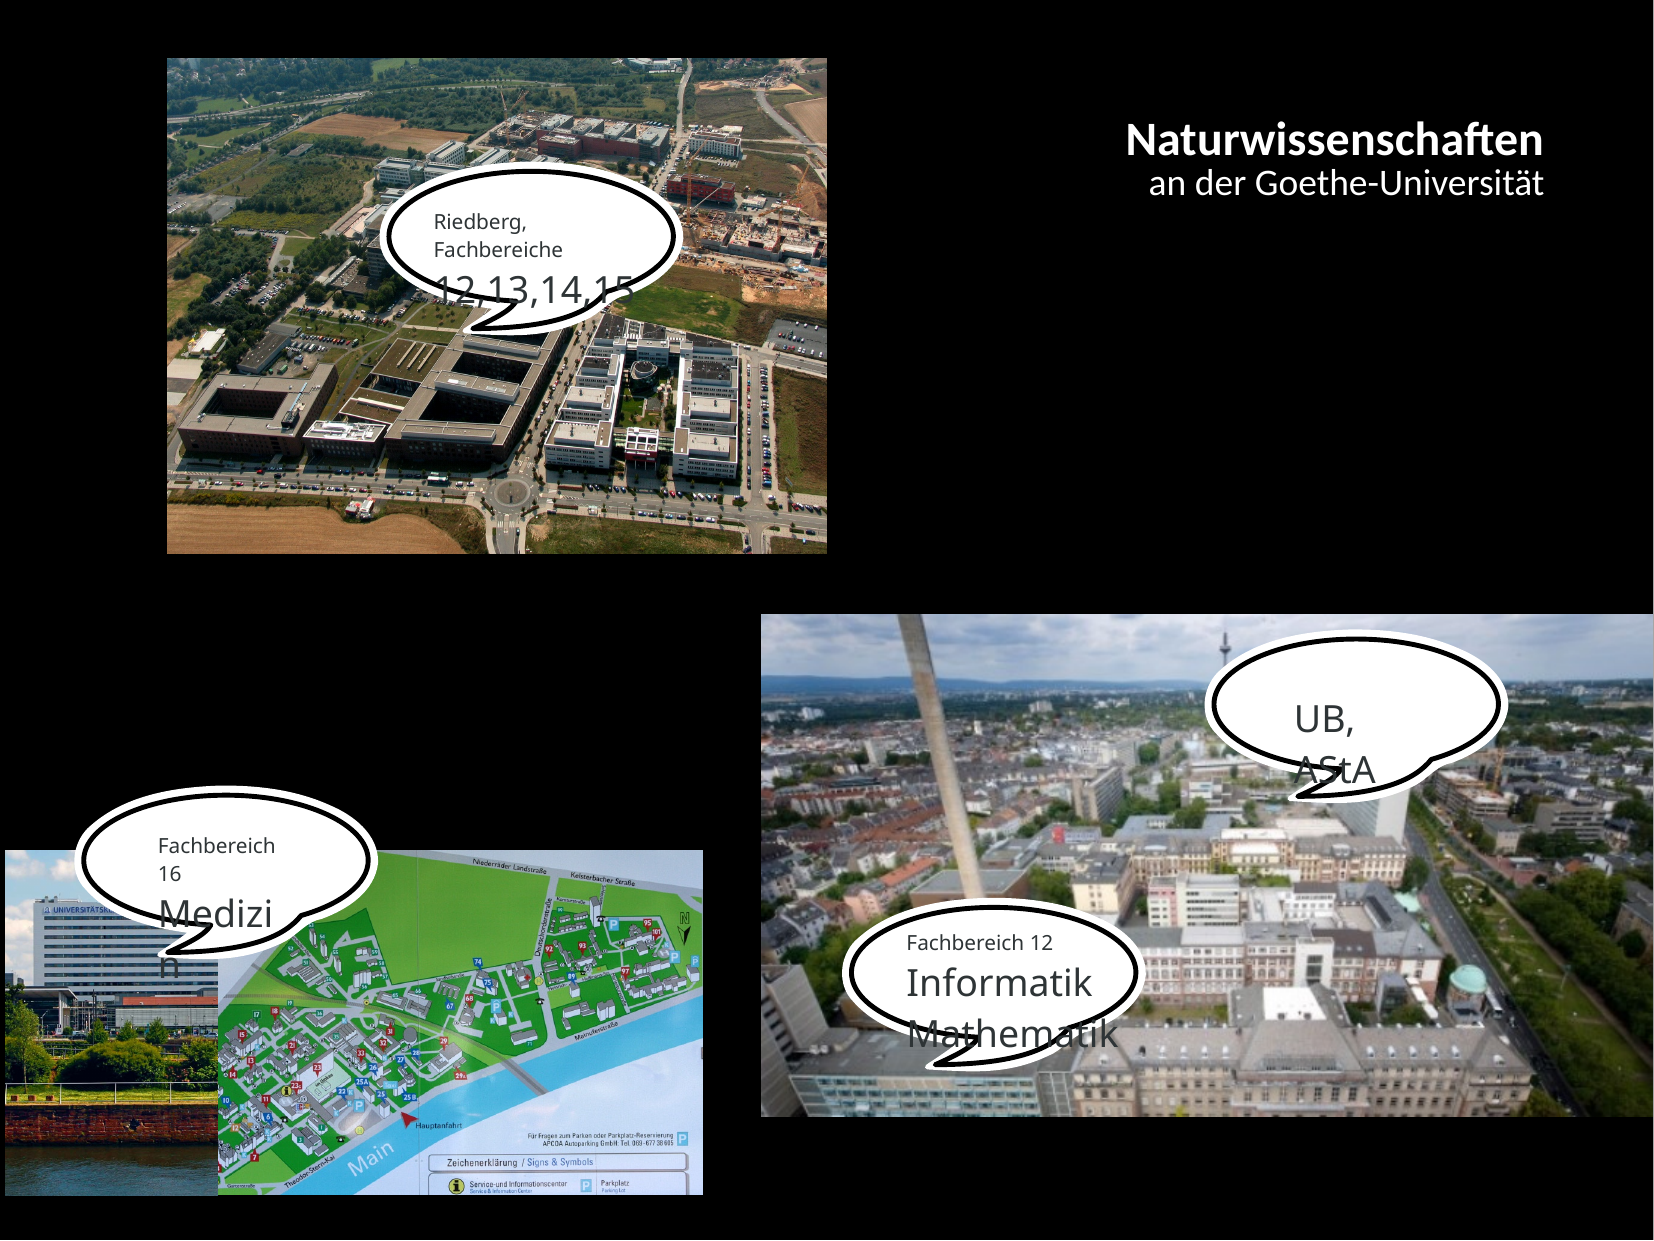

Naturwissenschaften
an der Goethe-Universität
Riedberg, Fachbereiche
12,13,14,15
UB, AStA
Fachbereich 16
Medizin
Fachbereich 12
Informatik
Mathematik